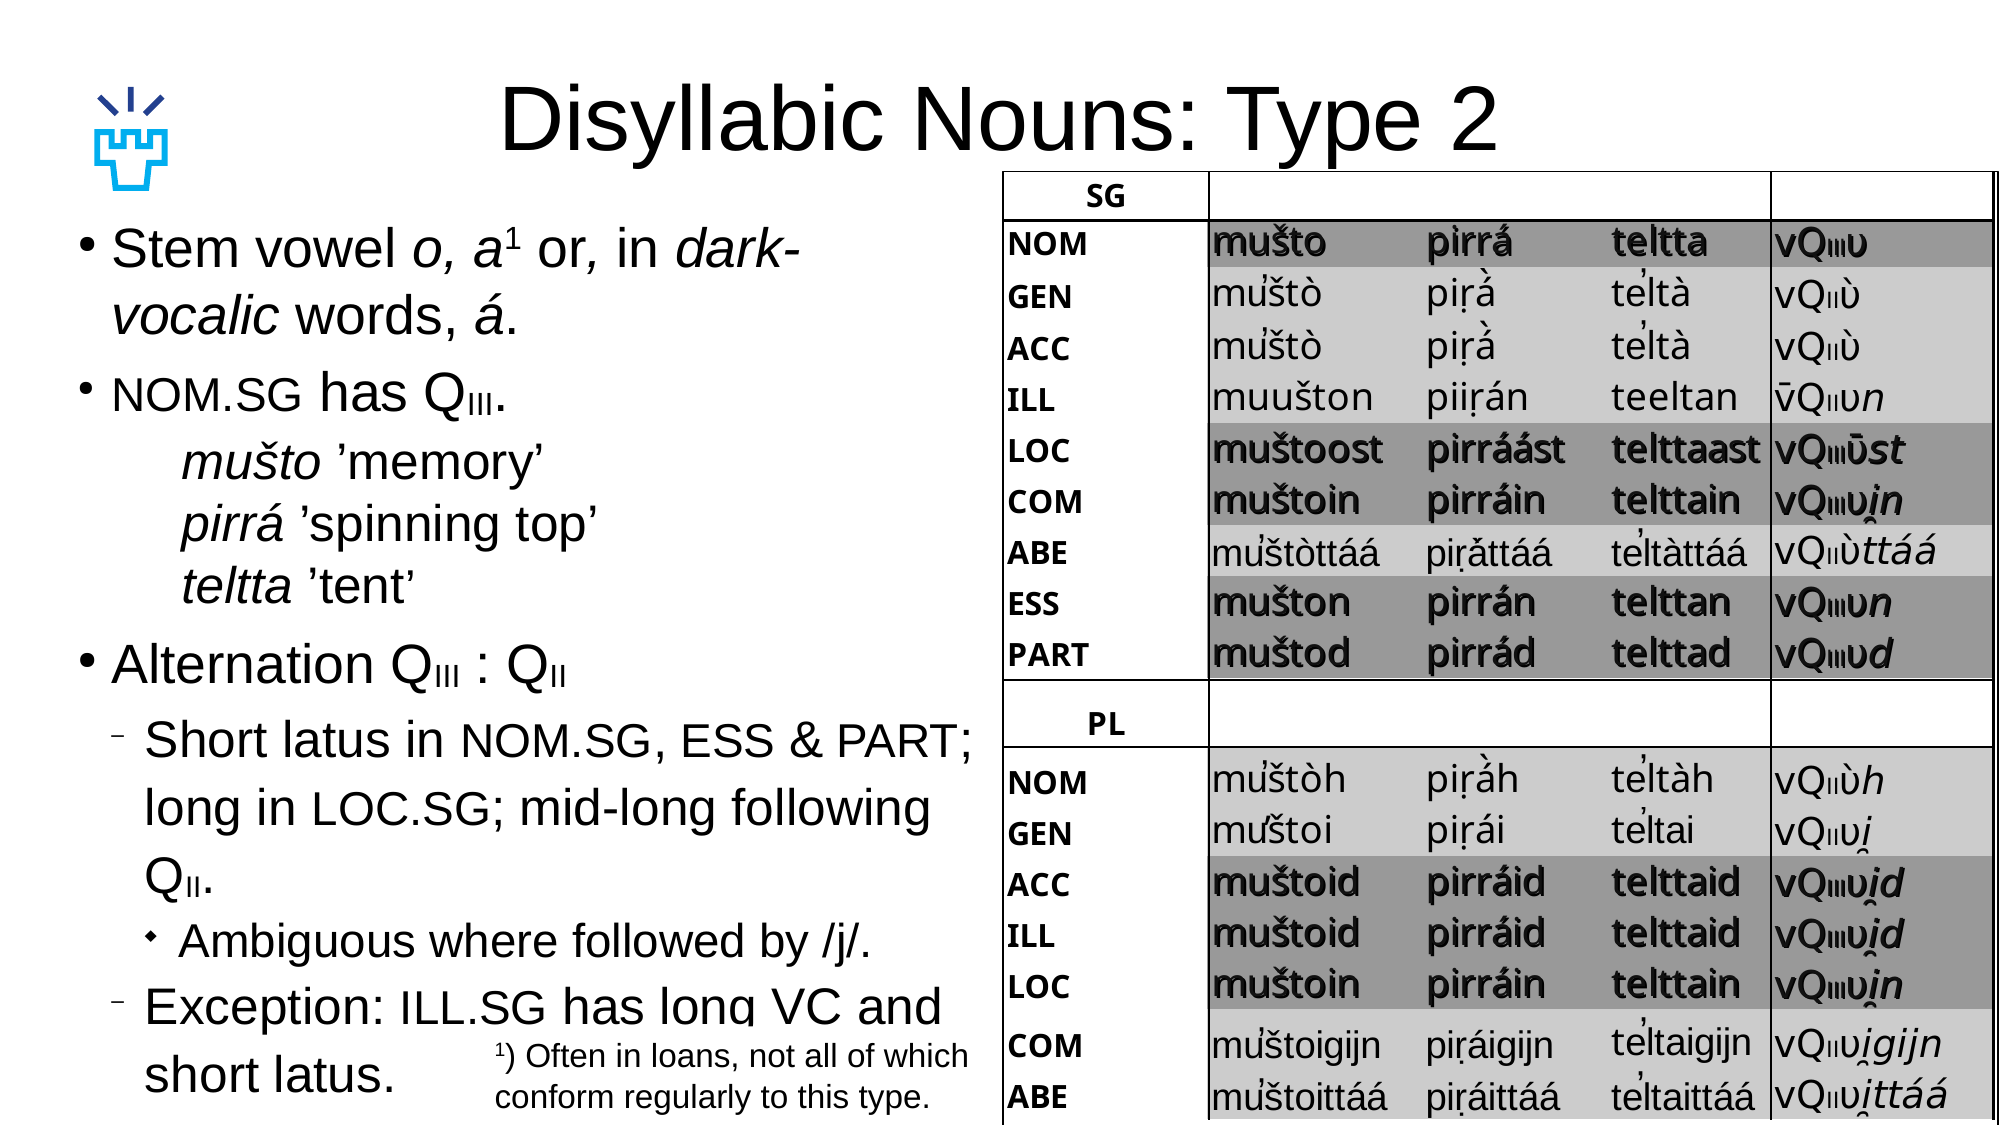

Disyllabic Nouns: Type 2
# Stem vowel o, a1 or, in dark- vocalic words, á.
NOM.SG has QIII.
 	mušto ’memory’
 	pirrá ’spinning top’
 	teltta ’tent’
Alternation QIII : QII
Short latus in NOM.SG, ESS & PART; long in LOC.SG; mid-long following QII.
Ambiguous where followed by /j/.
Exception: ILL.SG has long VC and short latus.
1) Often in loans, not all of which conform regularly to this type.
https://github.com/tkoukkar/anaraskiela/blob/master/Koukkari_Tuomas-CIFUXIII-oovdanpyehtim.pdf